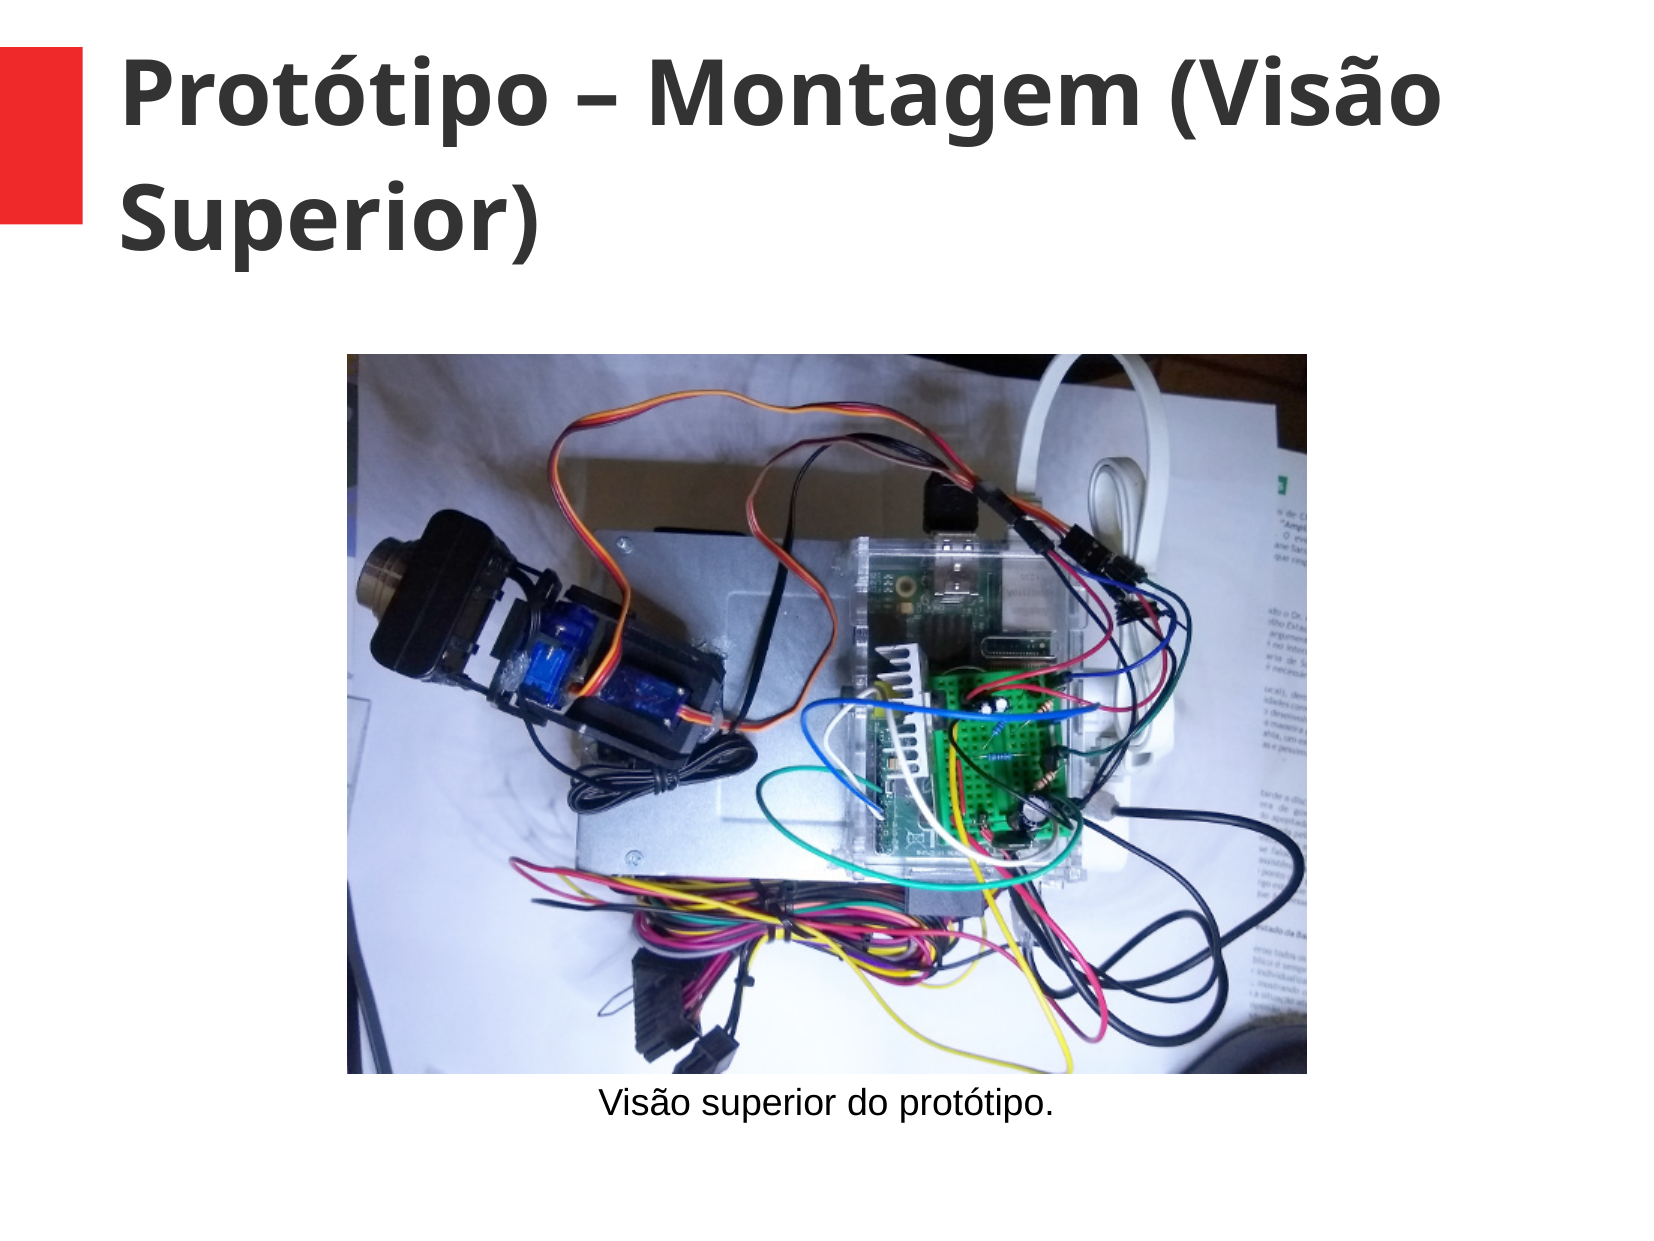

# Protótipo – Montagem (Visão Superior)
Visão superior do protótipo.